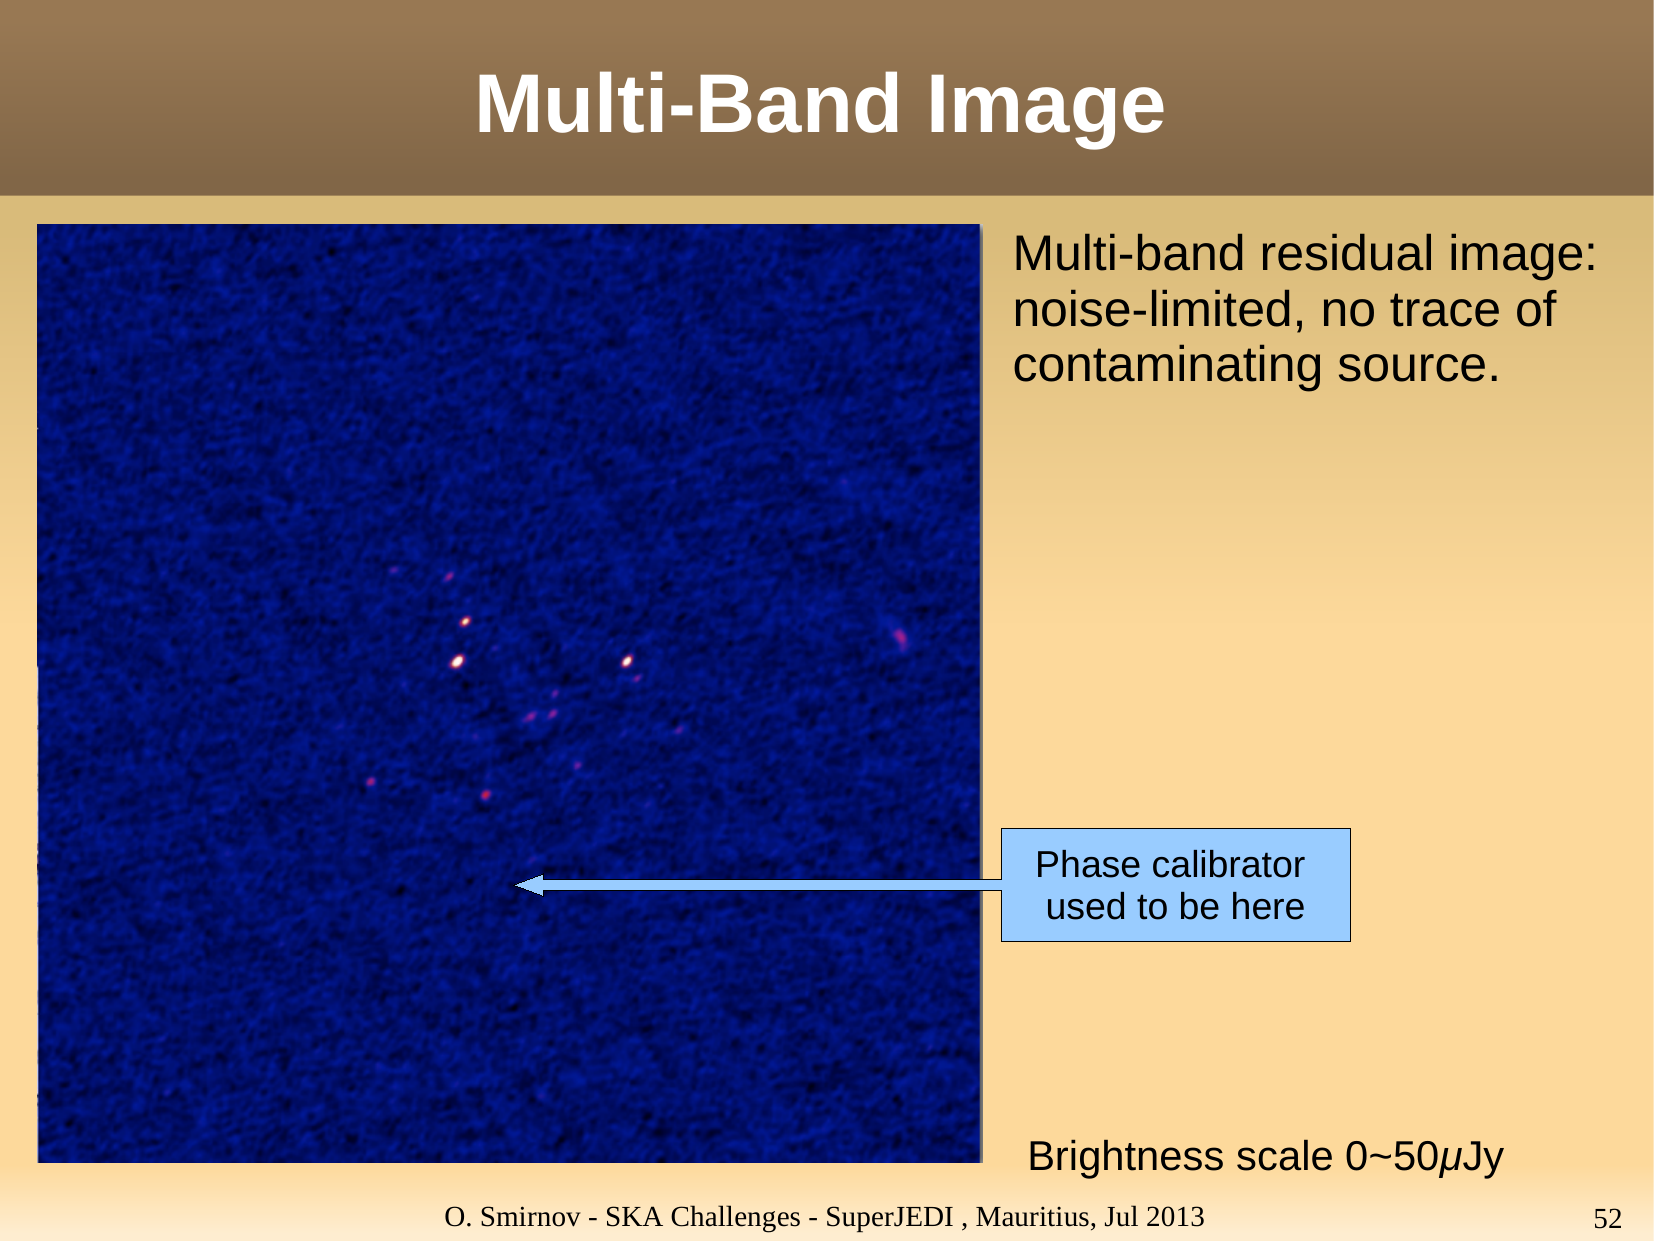

# Multi-Band Image
Multi-band residual image:
noise-limited, no trace of contaminating source.
Phase calibrator
used to be here
Brightness scale 0~50μJy
O. Smirnov - SKA Challenges - SuperJEDI , Mauritius, Jul 2013
52